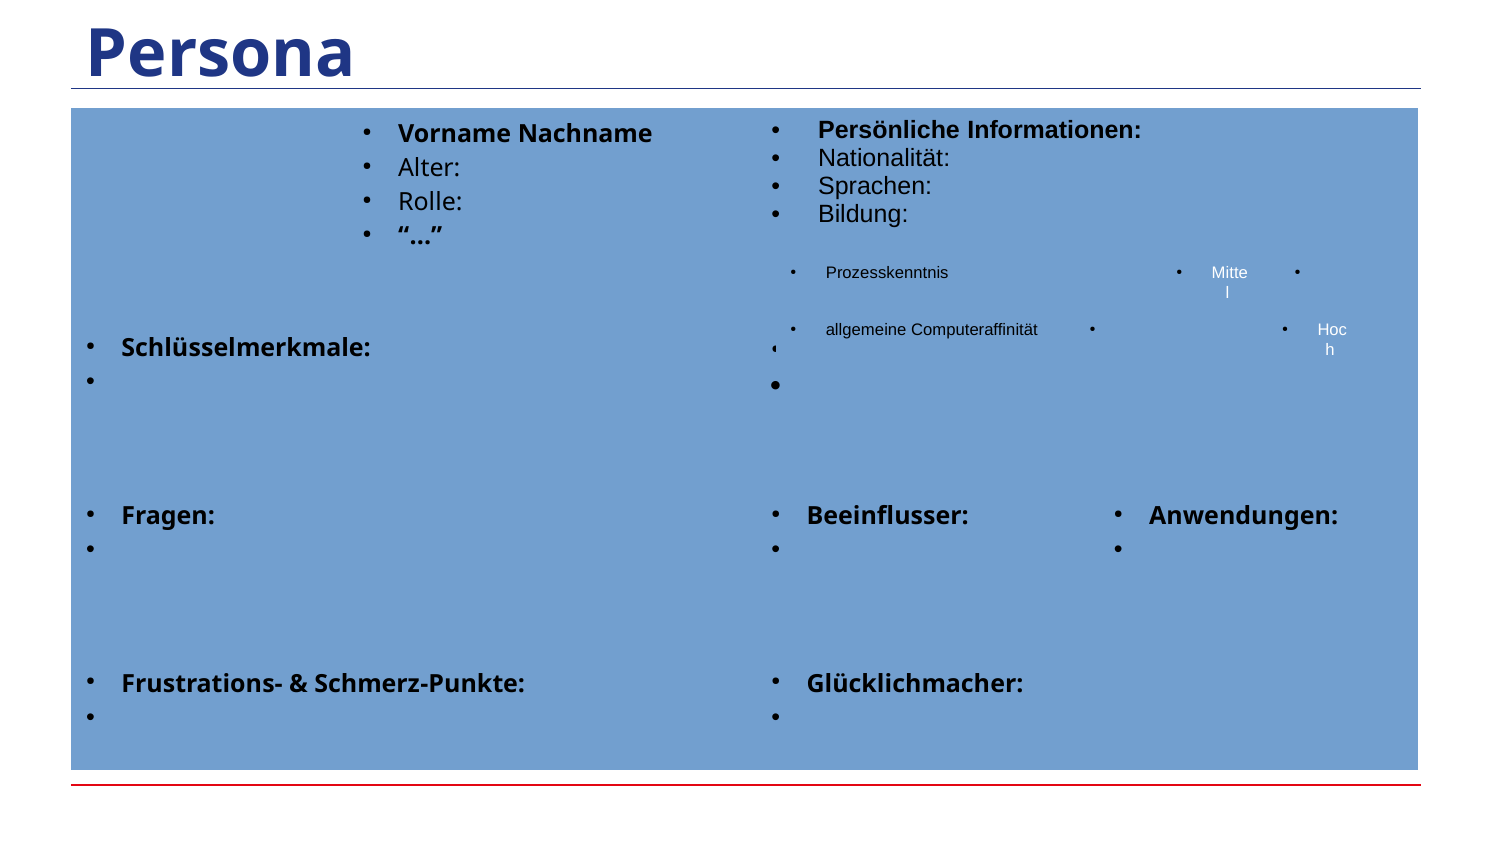

# Persona
| | Vorname Nachname Alter: Rolle: “...” | Persönliche Informationen: Nationalität: Sprachen: Bildung: | |
| --- | --- | --- | --- |
| Schlüsselmerkmale: | | Kernziele: | |
| Fragen: | | Beeinflusser: | Anwendungen: |
| Frustrations- & Schmerz-Punkte: | | Glücklichmacher: | |
| Prozesskenntnis | | Mittel | |
| --- | --- | --- | --- |
| allgemeine Computeraffinität | | | Hoch |